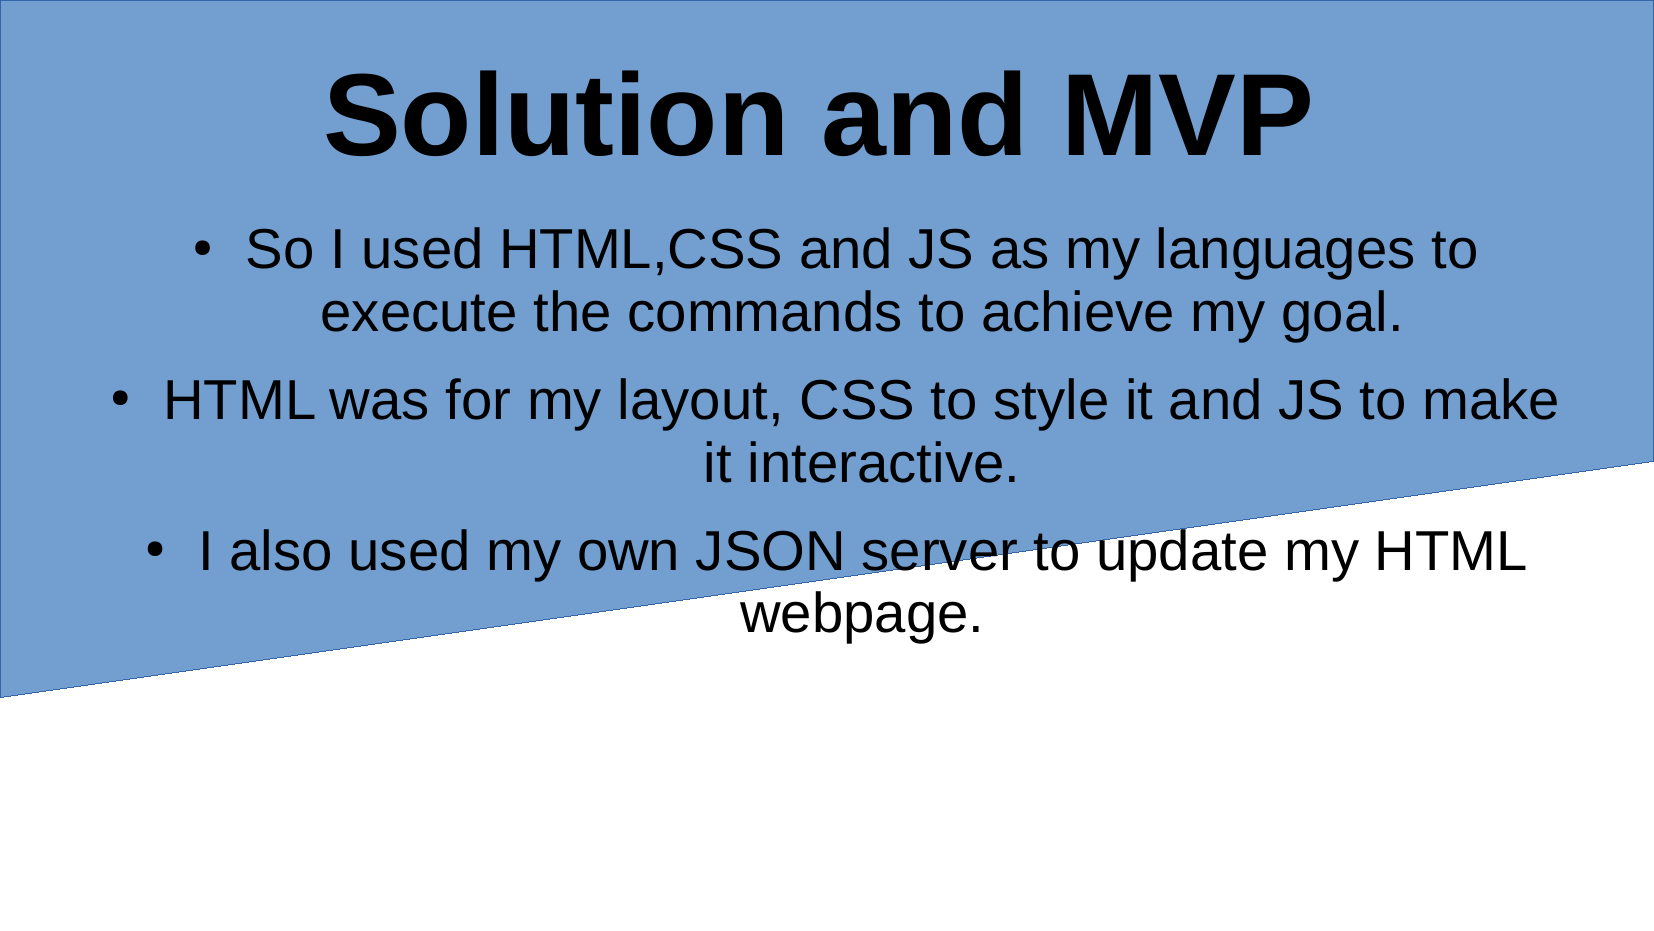

# Solution and MVP
So I used HTML,CSS and JS as my languages to execute the commands to achieve my goal.
HTML was for my layout, CSS to style it and JS to make it interactive.
I also used my own JSON server to update my HTML webpage.